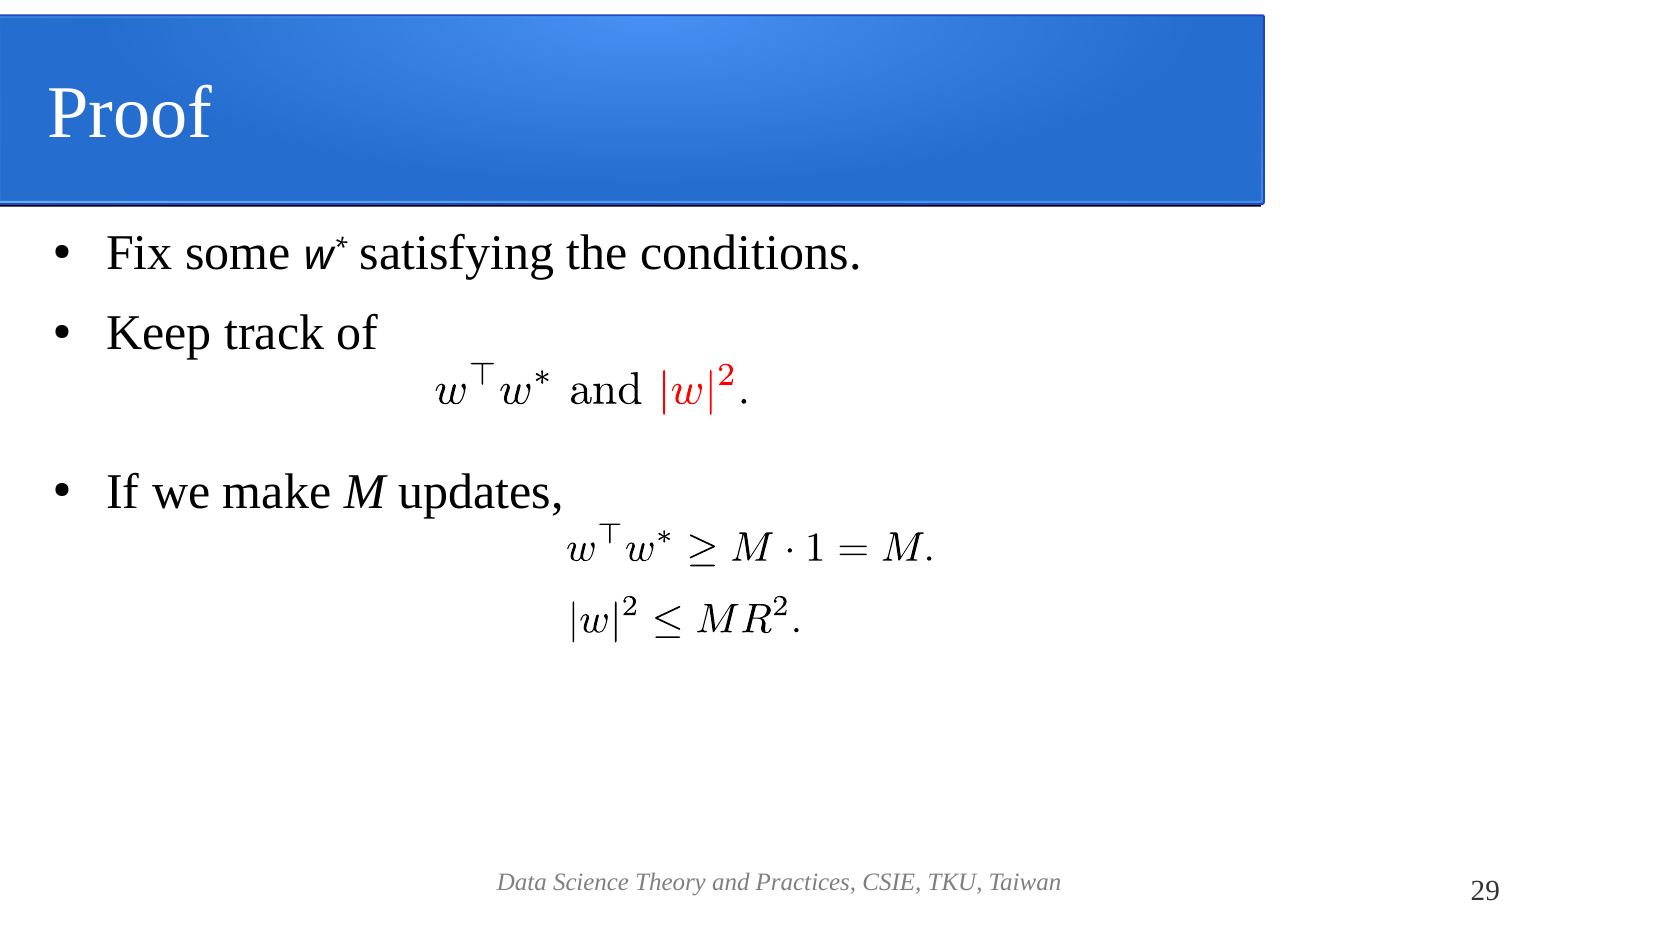

# Proof
Fix some w* satisfying the conditions.
Keep track of
If we make M updates,
Data Science Theory and Practices, CSIE, TKU, Taiwan
29